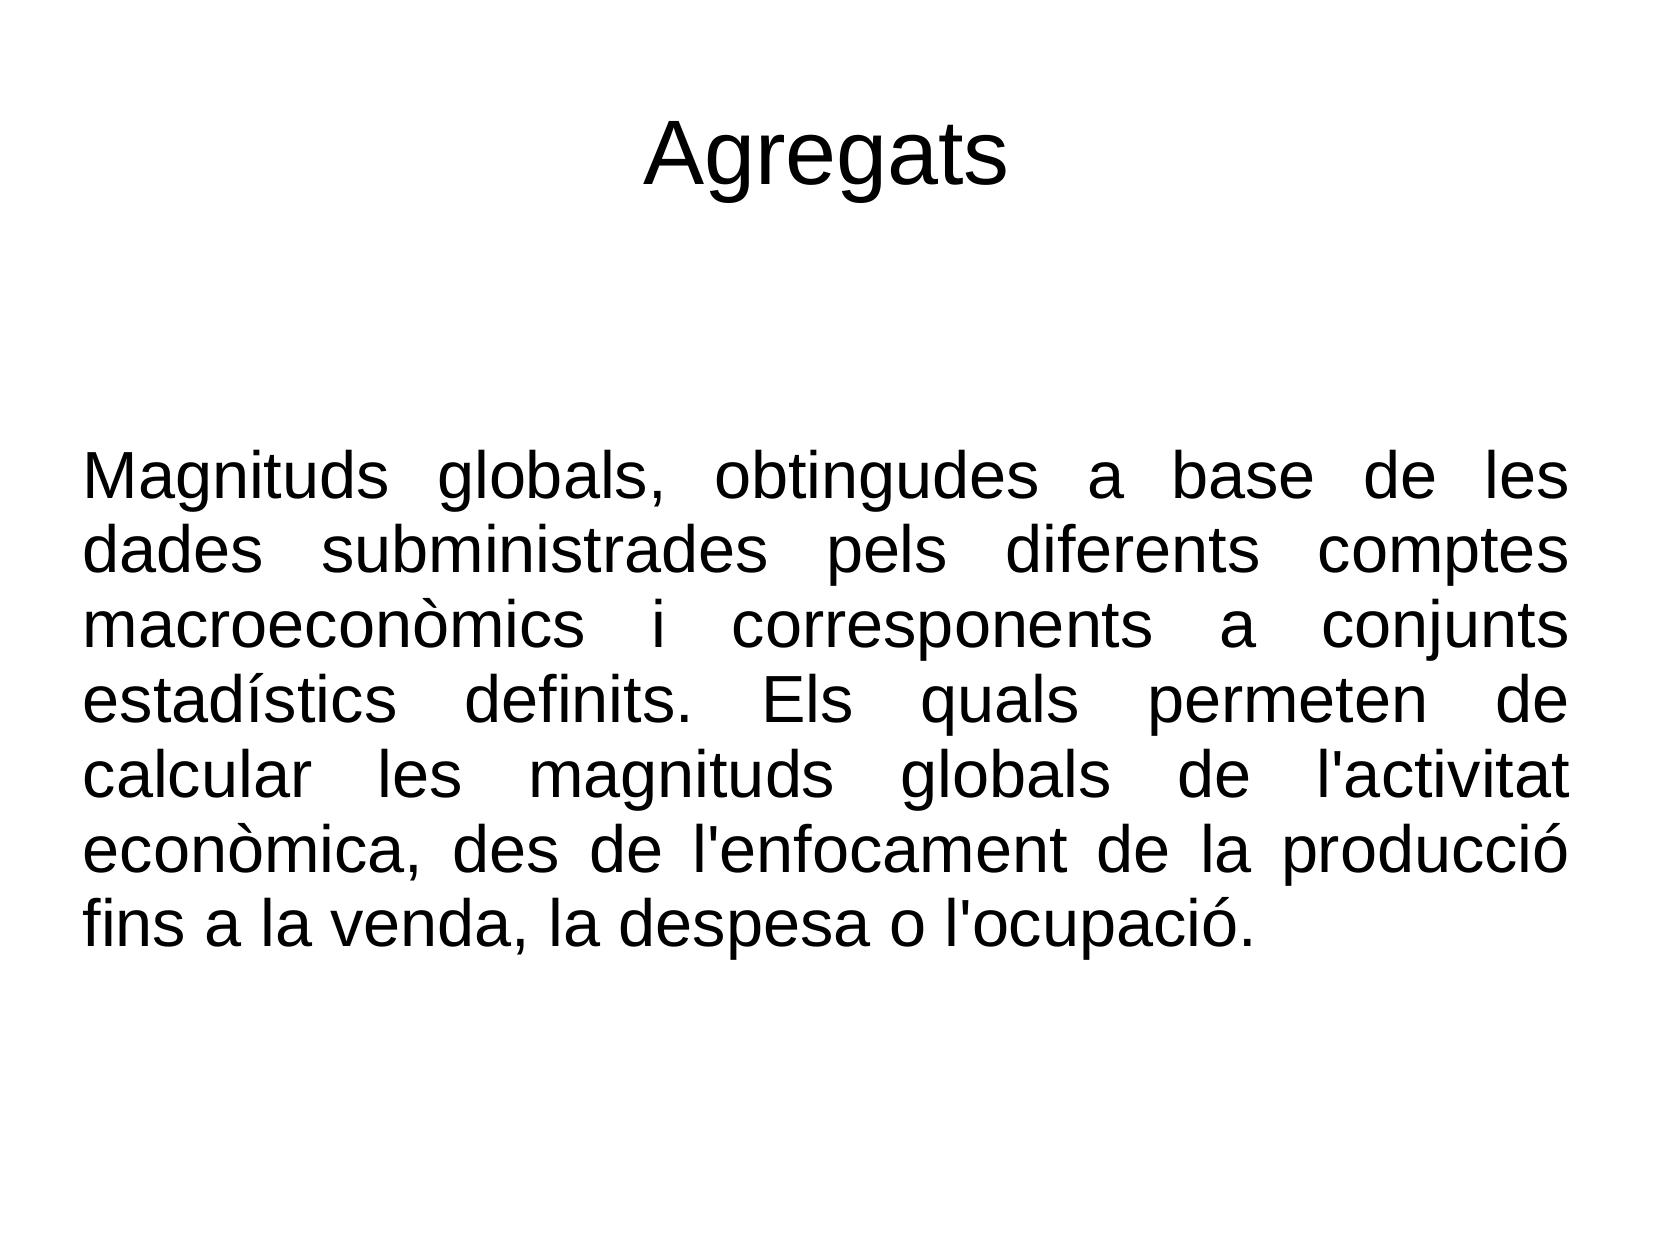

# Agregats
Magnituds globals, obtingudes a base de les dades subministrades pels diferents comptes macroeconòmics i corresponents a conjunts estadístics definits. Els quals permeten de calcular les magnituds globals de l'activitat econòmica, des de l'enfocament de la producció fins a la venda, la despesa o l'ocupació.